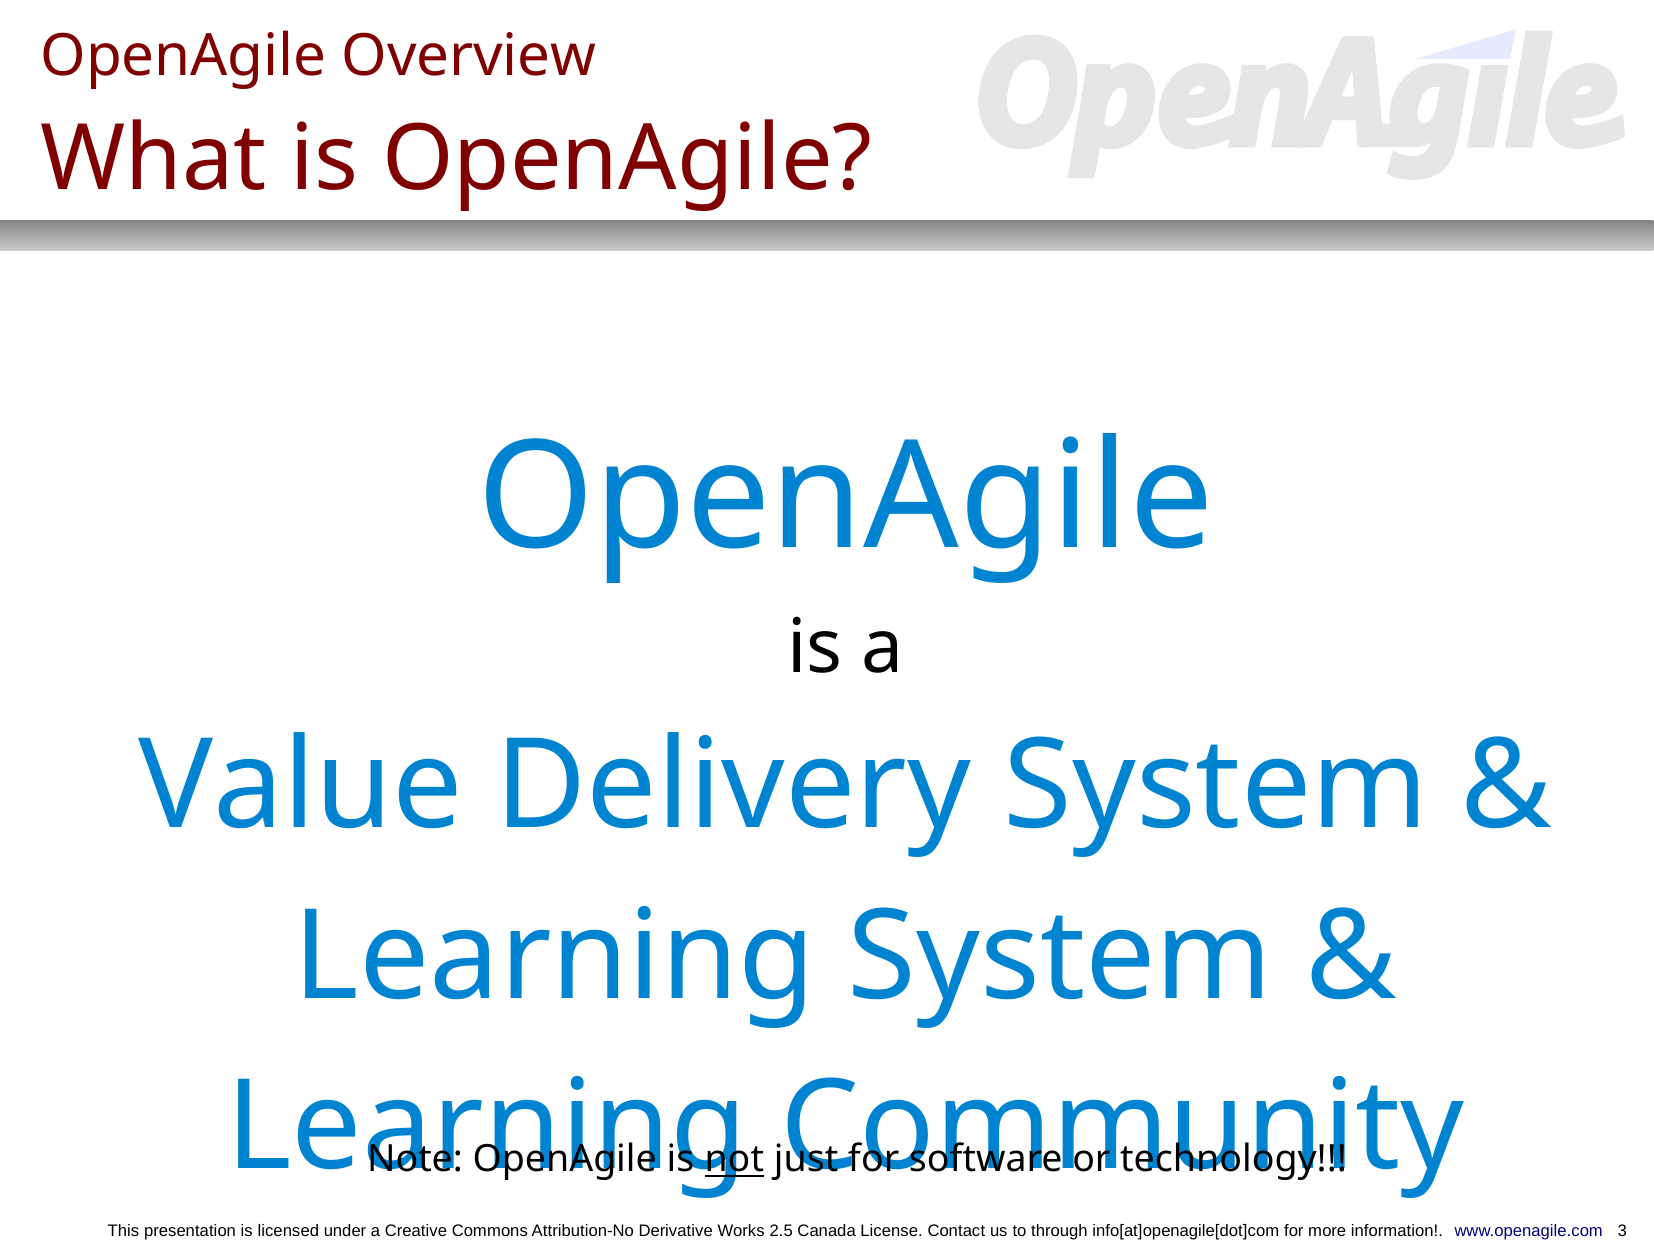

# OpenAgile Overview What is OpenAgile?
OpenAgile
is a
Value Delivery System &
Learning System &
Learning Community
Note: OpenAgile is not just for software or technology!!!